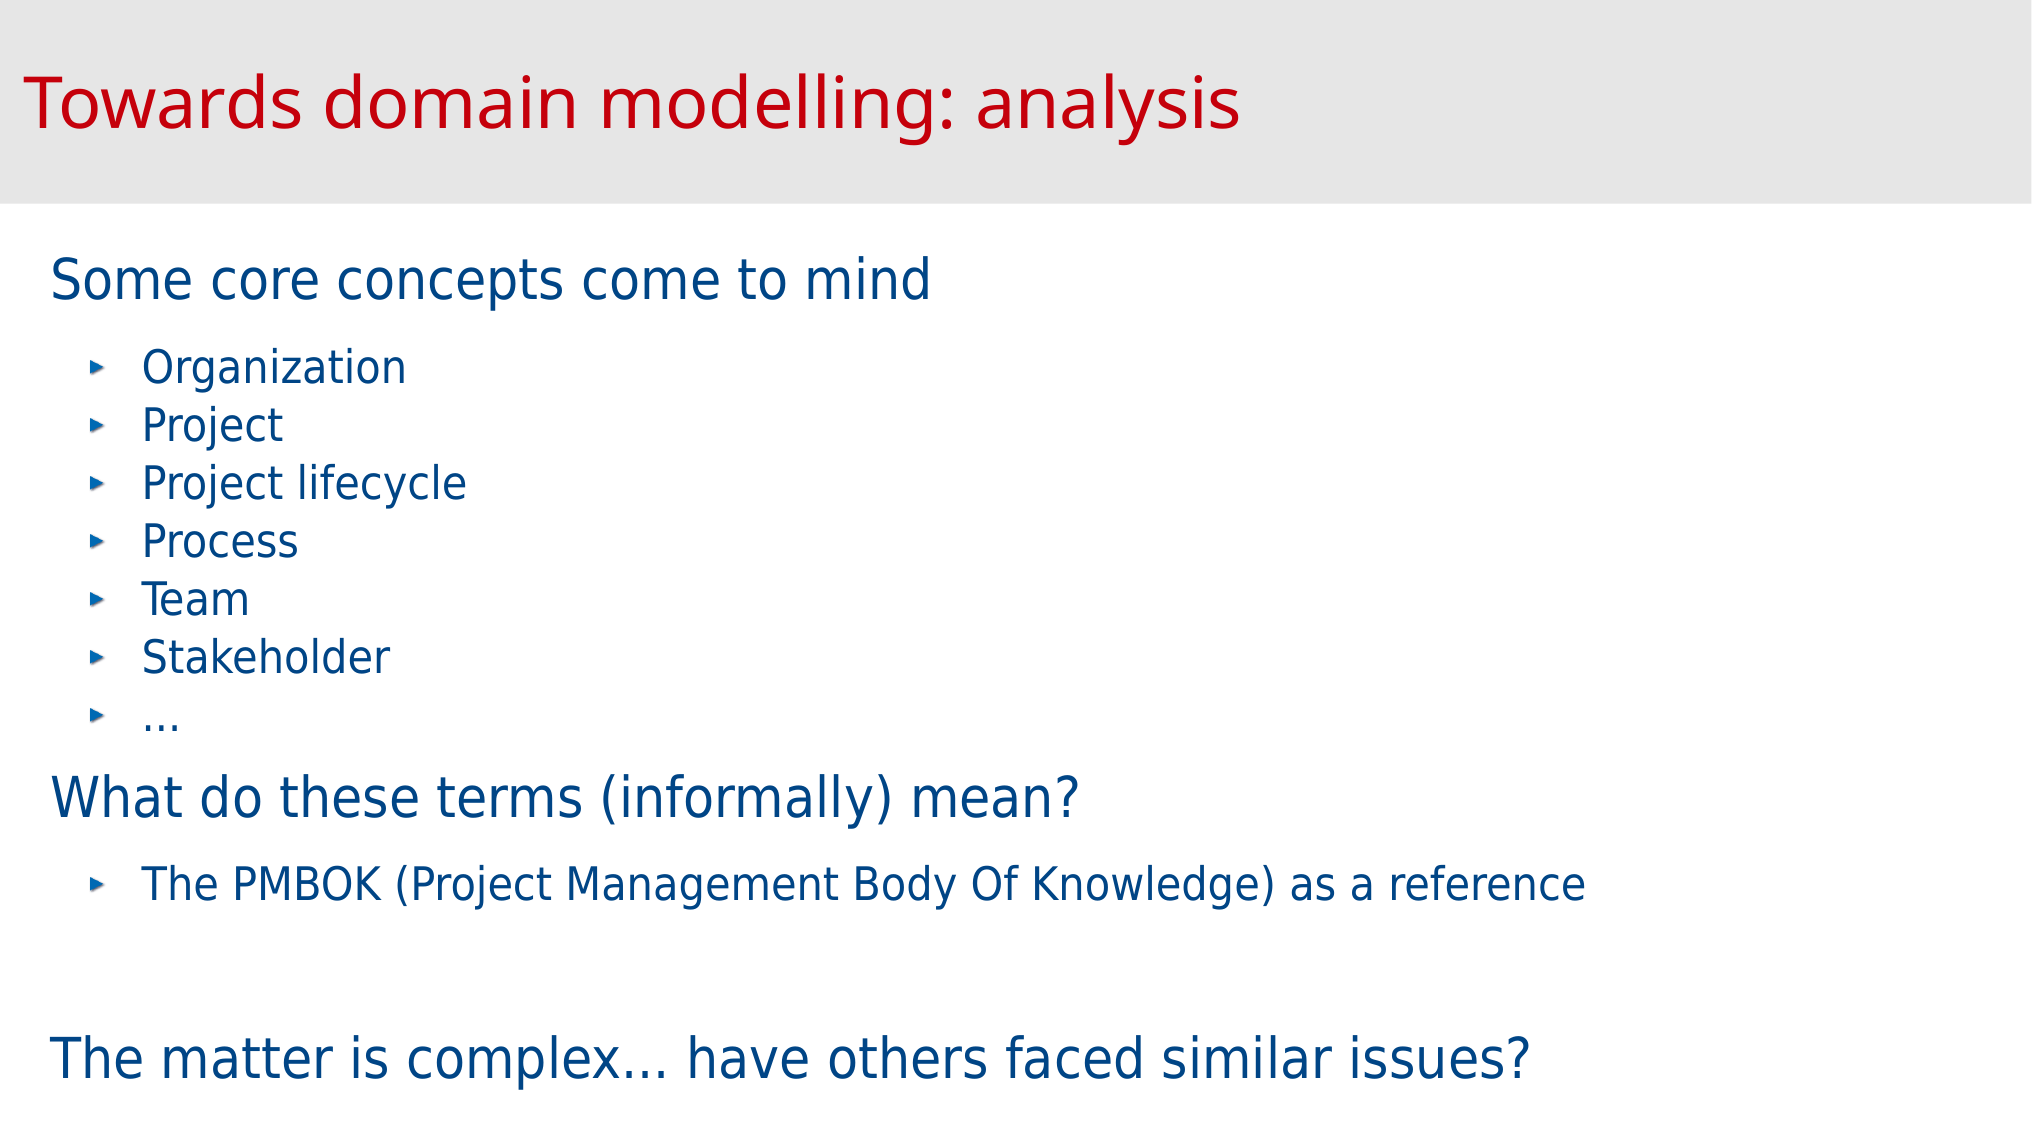

# Towards domain modelling: analysis
Some core concepts come to mind
Organization
Project
Project lifecycle
Process
Team
Stakeholder
...
What do these terms (informally) mean?
The PMBOK (Project Management Body Of Knowledge) as a reference
The matter is complex... have others faced similar issues?